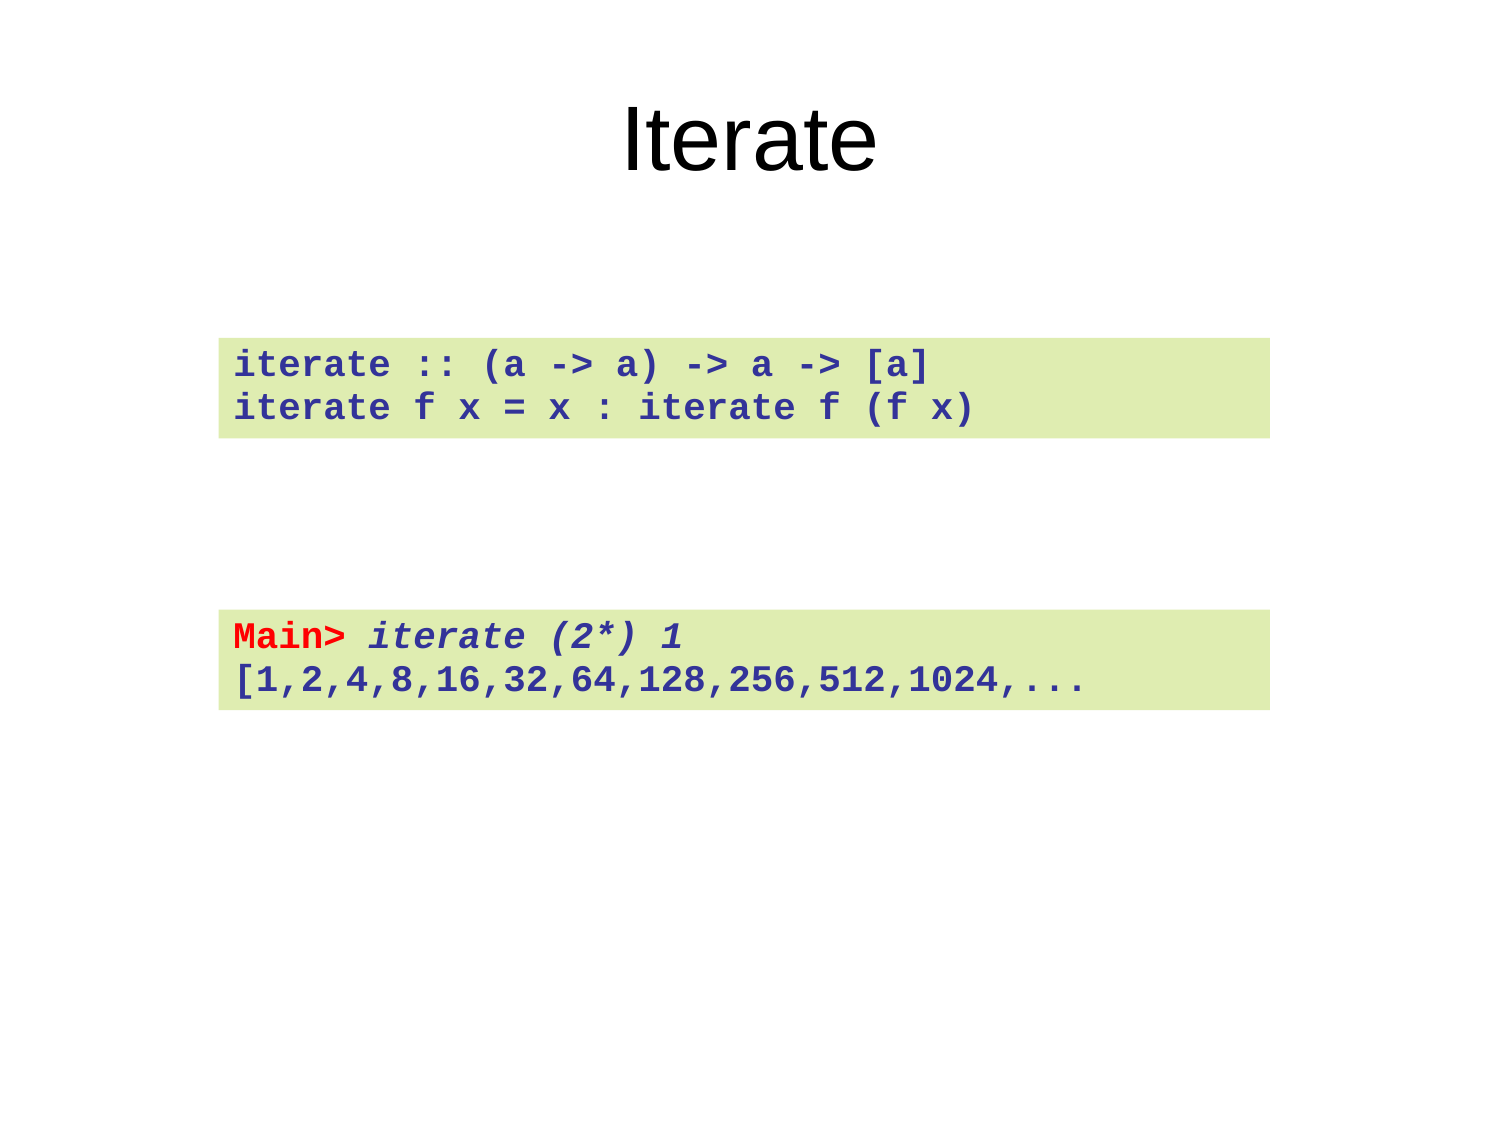

# Iterate
iterate :: (a -> a) -> a -> [a]
iterate f x = x : iterate f (f x)
Main> iterate (2*) 1
[1,2,4,8,16,32,64,128,256,512,1024,...